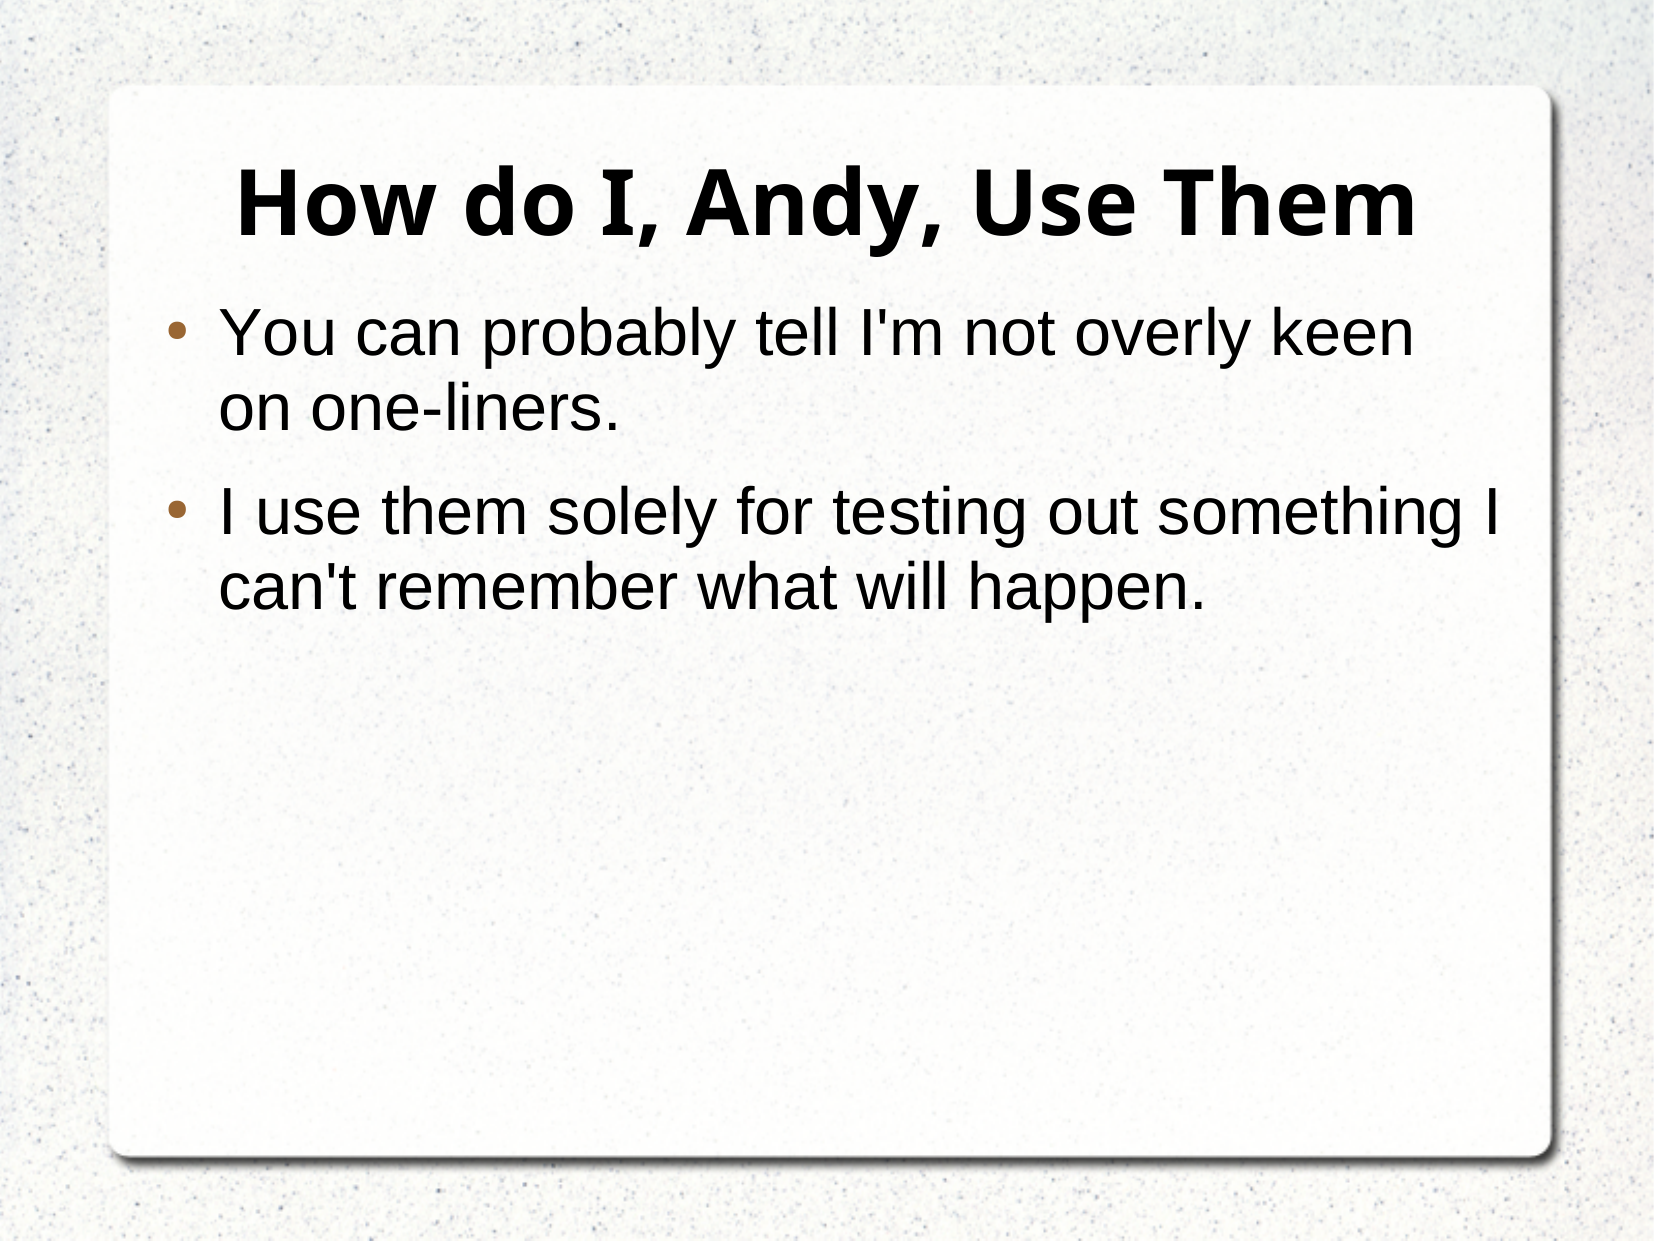

# How do I, Andy, Use Them
You can probably tell I'm not overly keen on one-liners.
I use them solely for testing out something I can't remember what will happen.